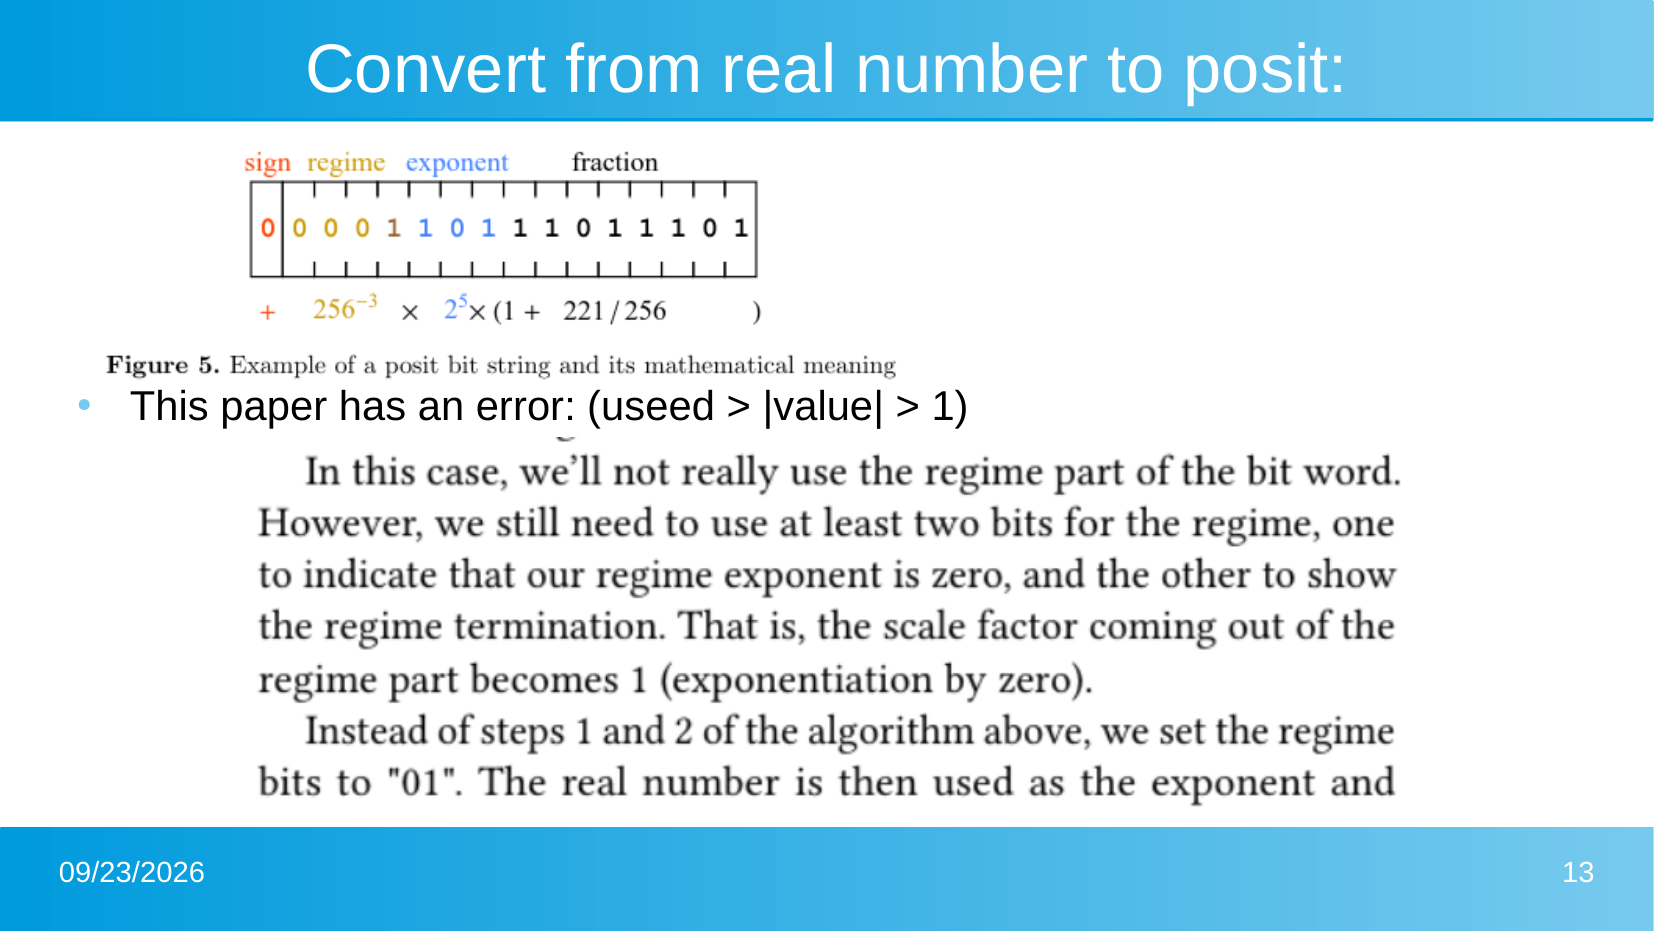

# Convert from real number to posit:
This paper has an error: (useed > |value| > 1)
13